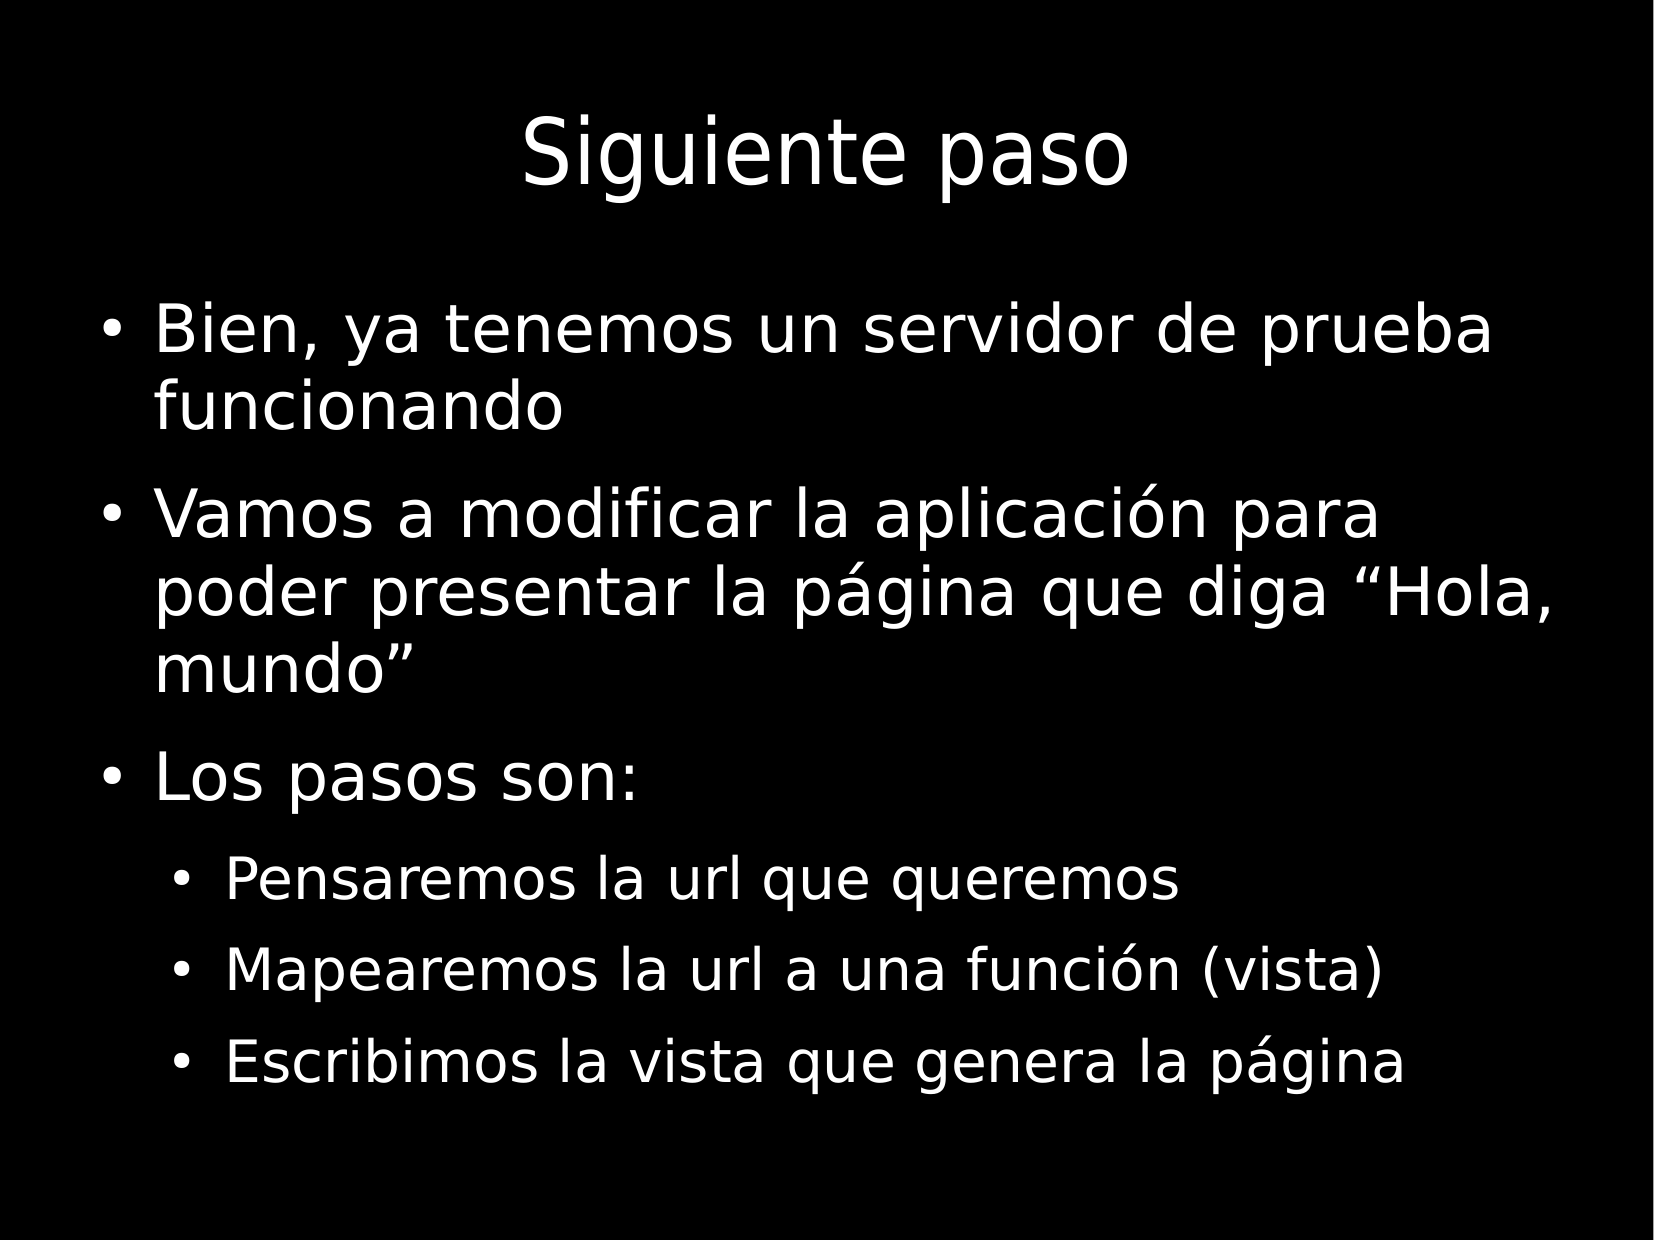

# Siguiente paso
Bien, ya tenemos un servidor de prueba funcionando
Vamos a modificar la aplicación para poder presentar la página que diga “Hola, mundo”
Los pasos son:
Pensaremos la url que queremos
Mapearemos la url a una función (vista)
Escribimos la vista que genera la página